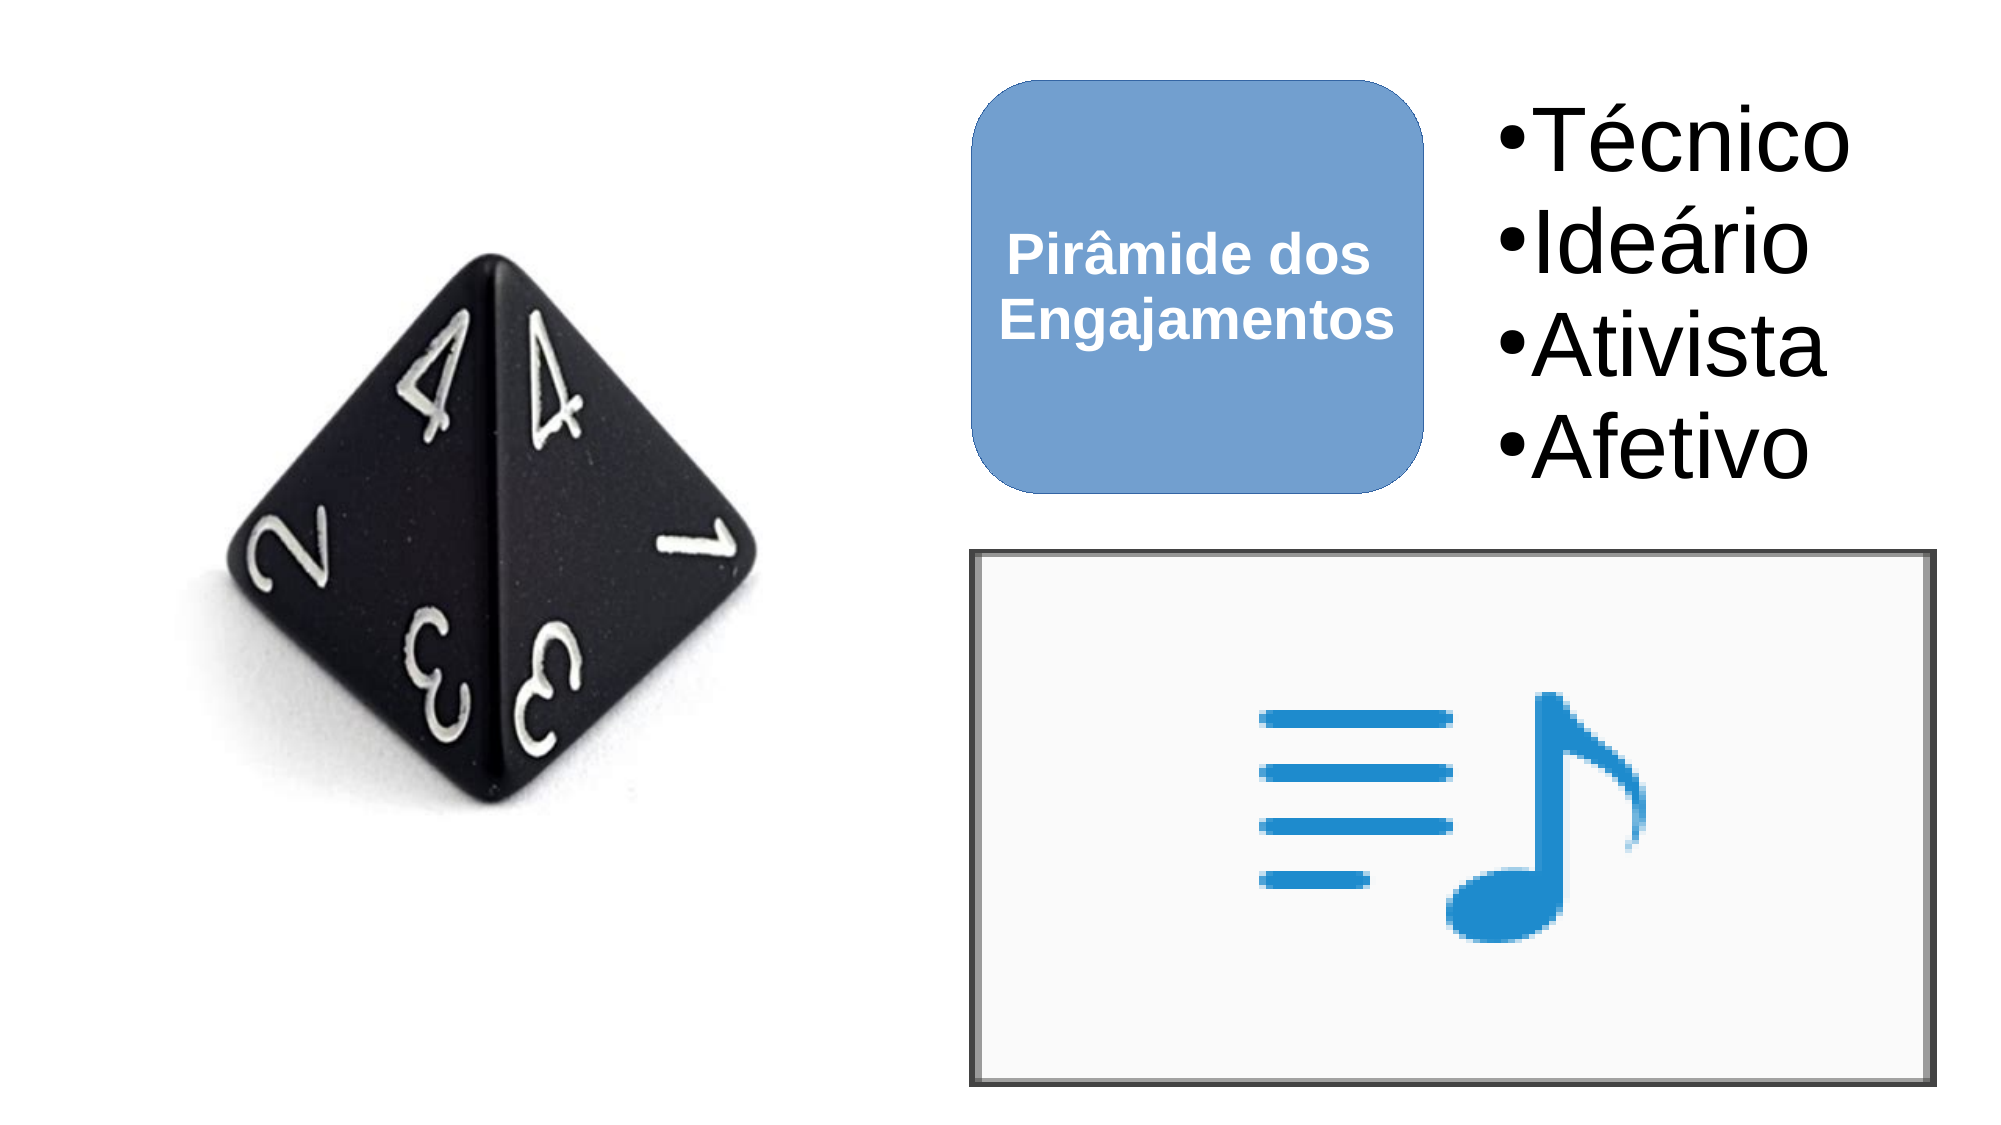

Pirâmide dos
Engajamentos
Técnico
Ideário
Ativista
Afetivo